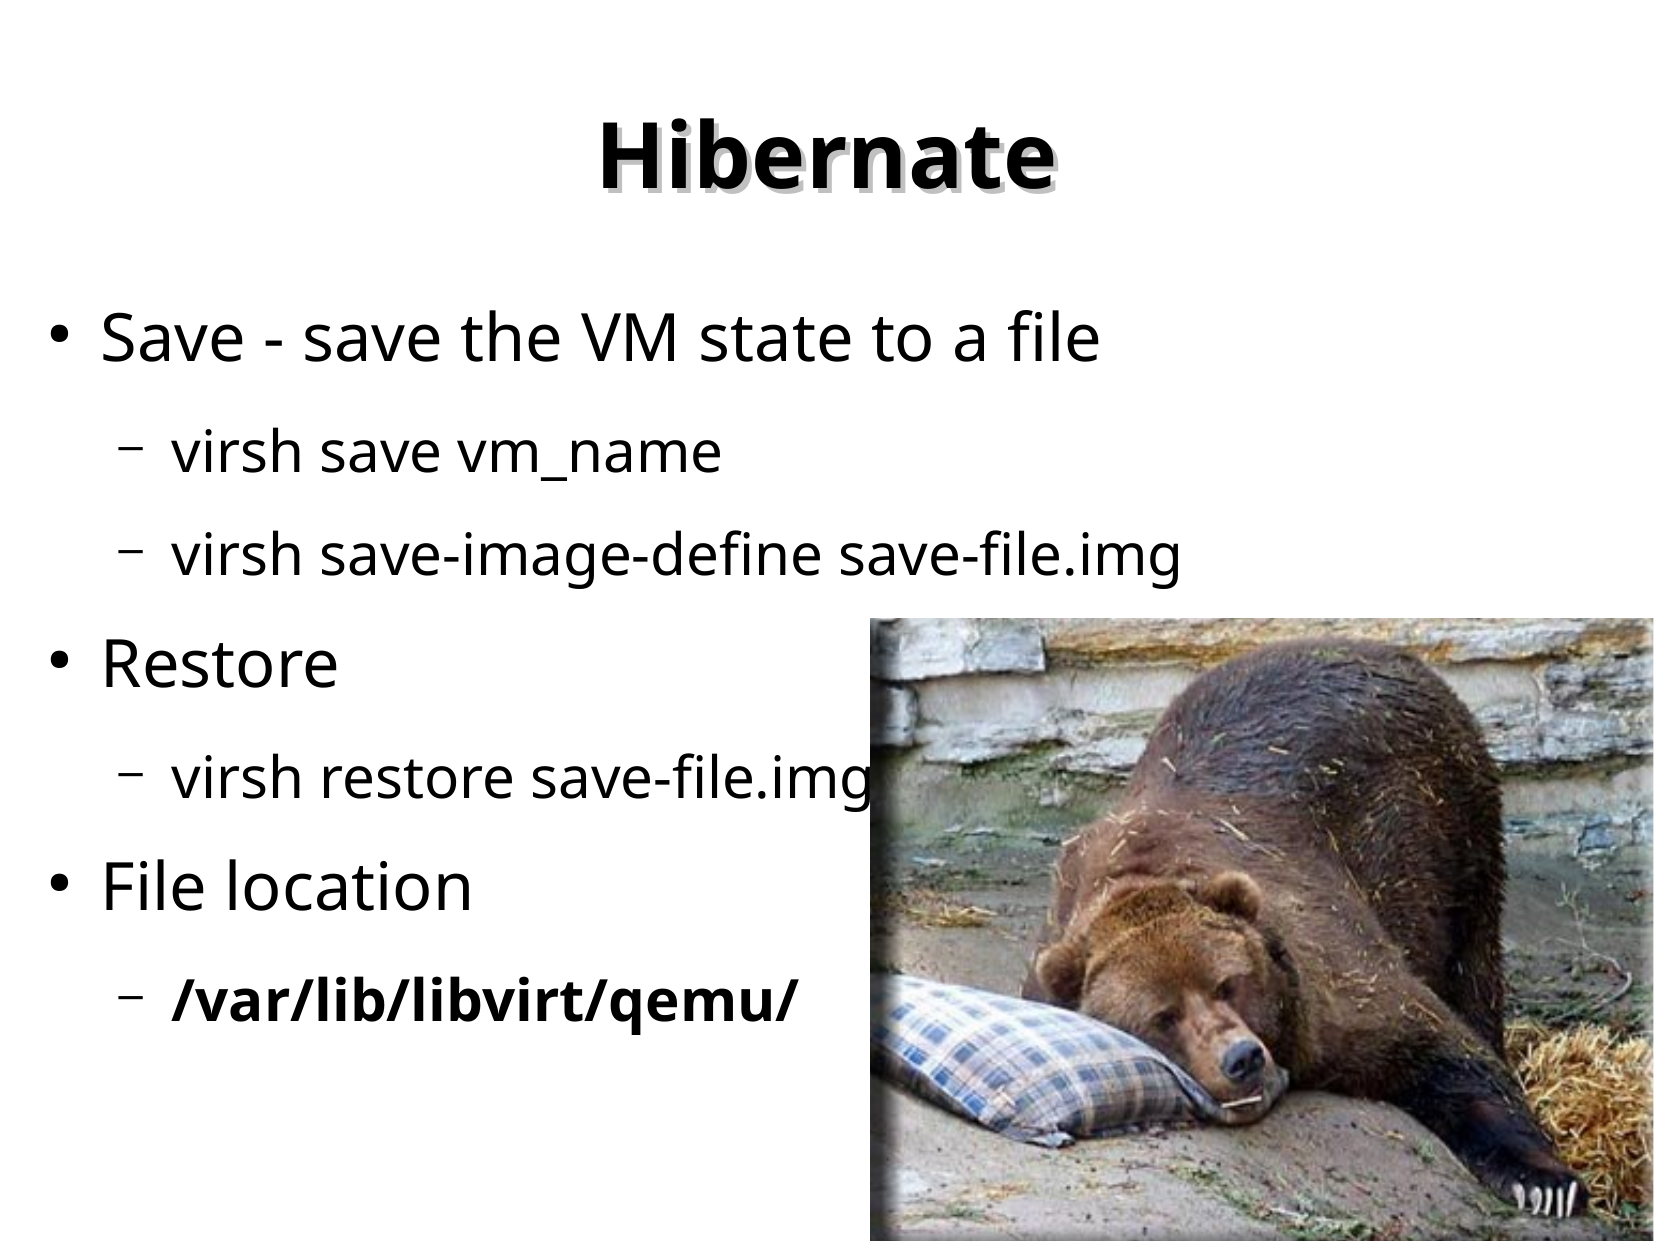

# Hibernate
Save - save the VM state to a file
virsh save vm_name
virsh save-image-define save-file.img
Restore
virsh restore save-file.img
File location
/var/lib/libvirt/qemu/